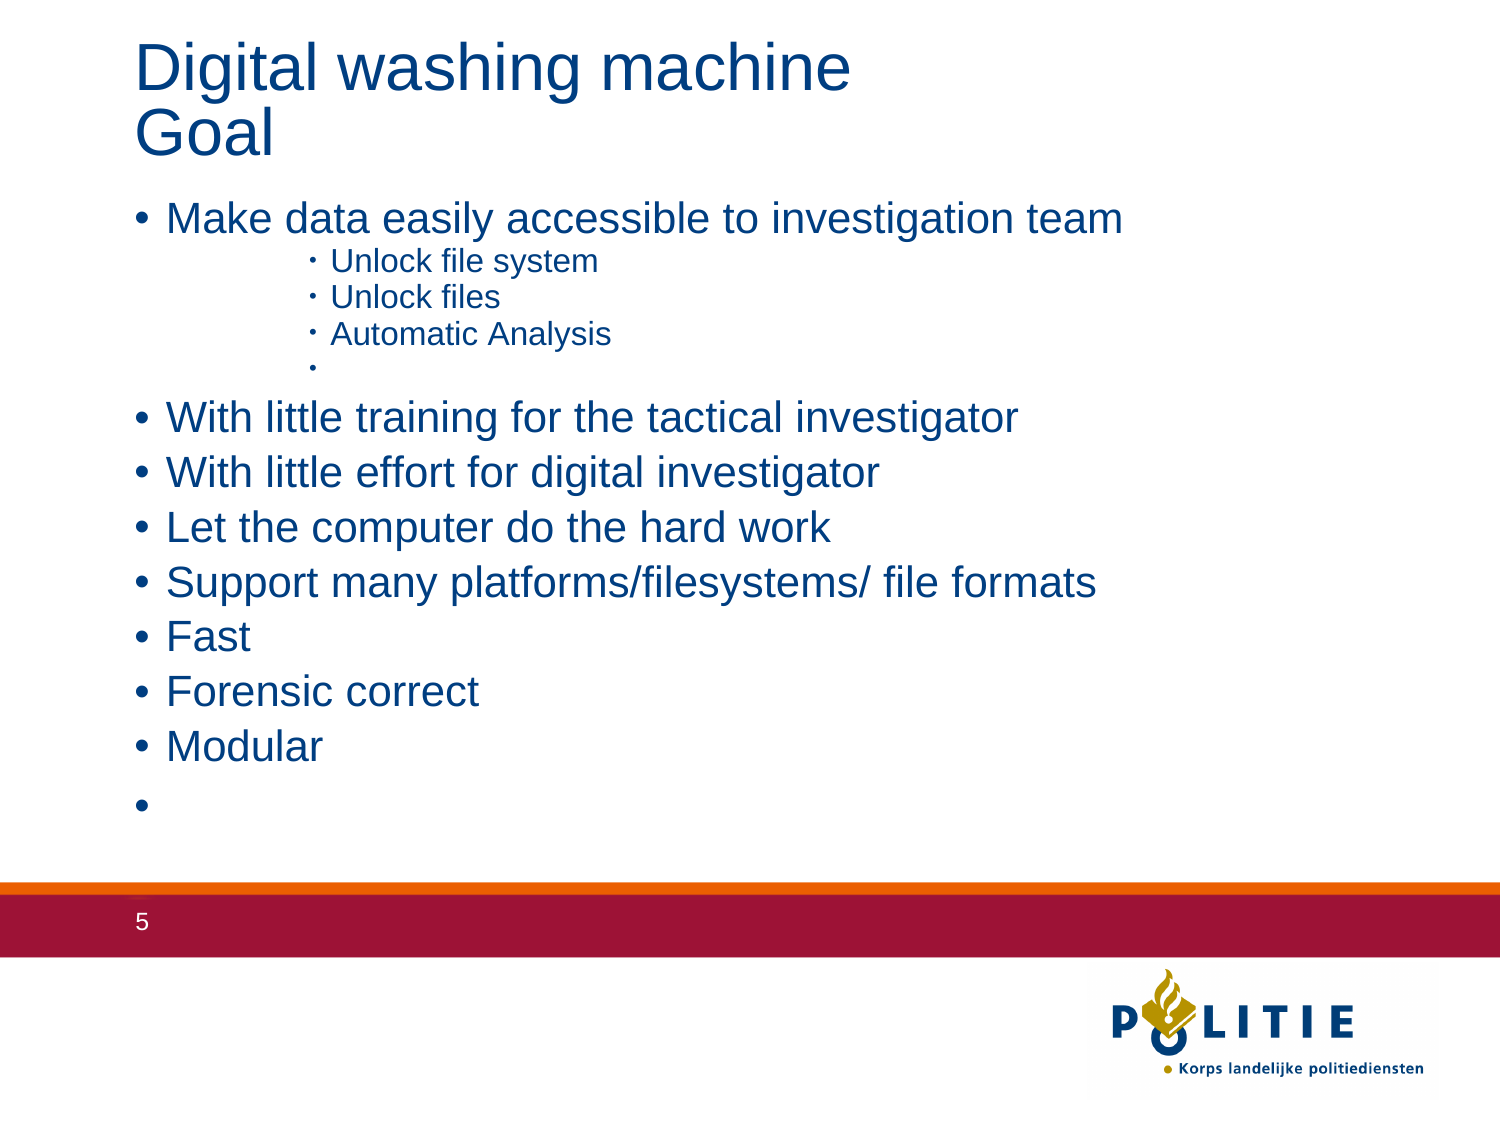

# Digital washing machine Goal
Make data easily accessible to investigation team
Unlock file system
Unlock files
Automatic Analysis
With little training for the tactical investigator
With little effort for digital investigator
Let the computer do the hard work
Support many platforms/filesystems/ file formats
Fast
Forensic correct
Modular